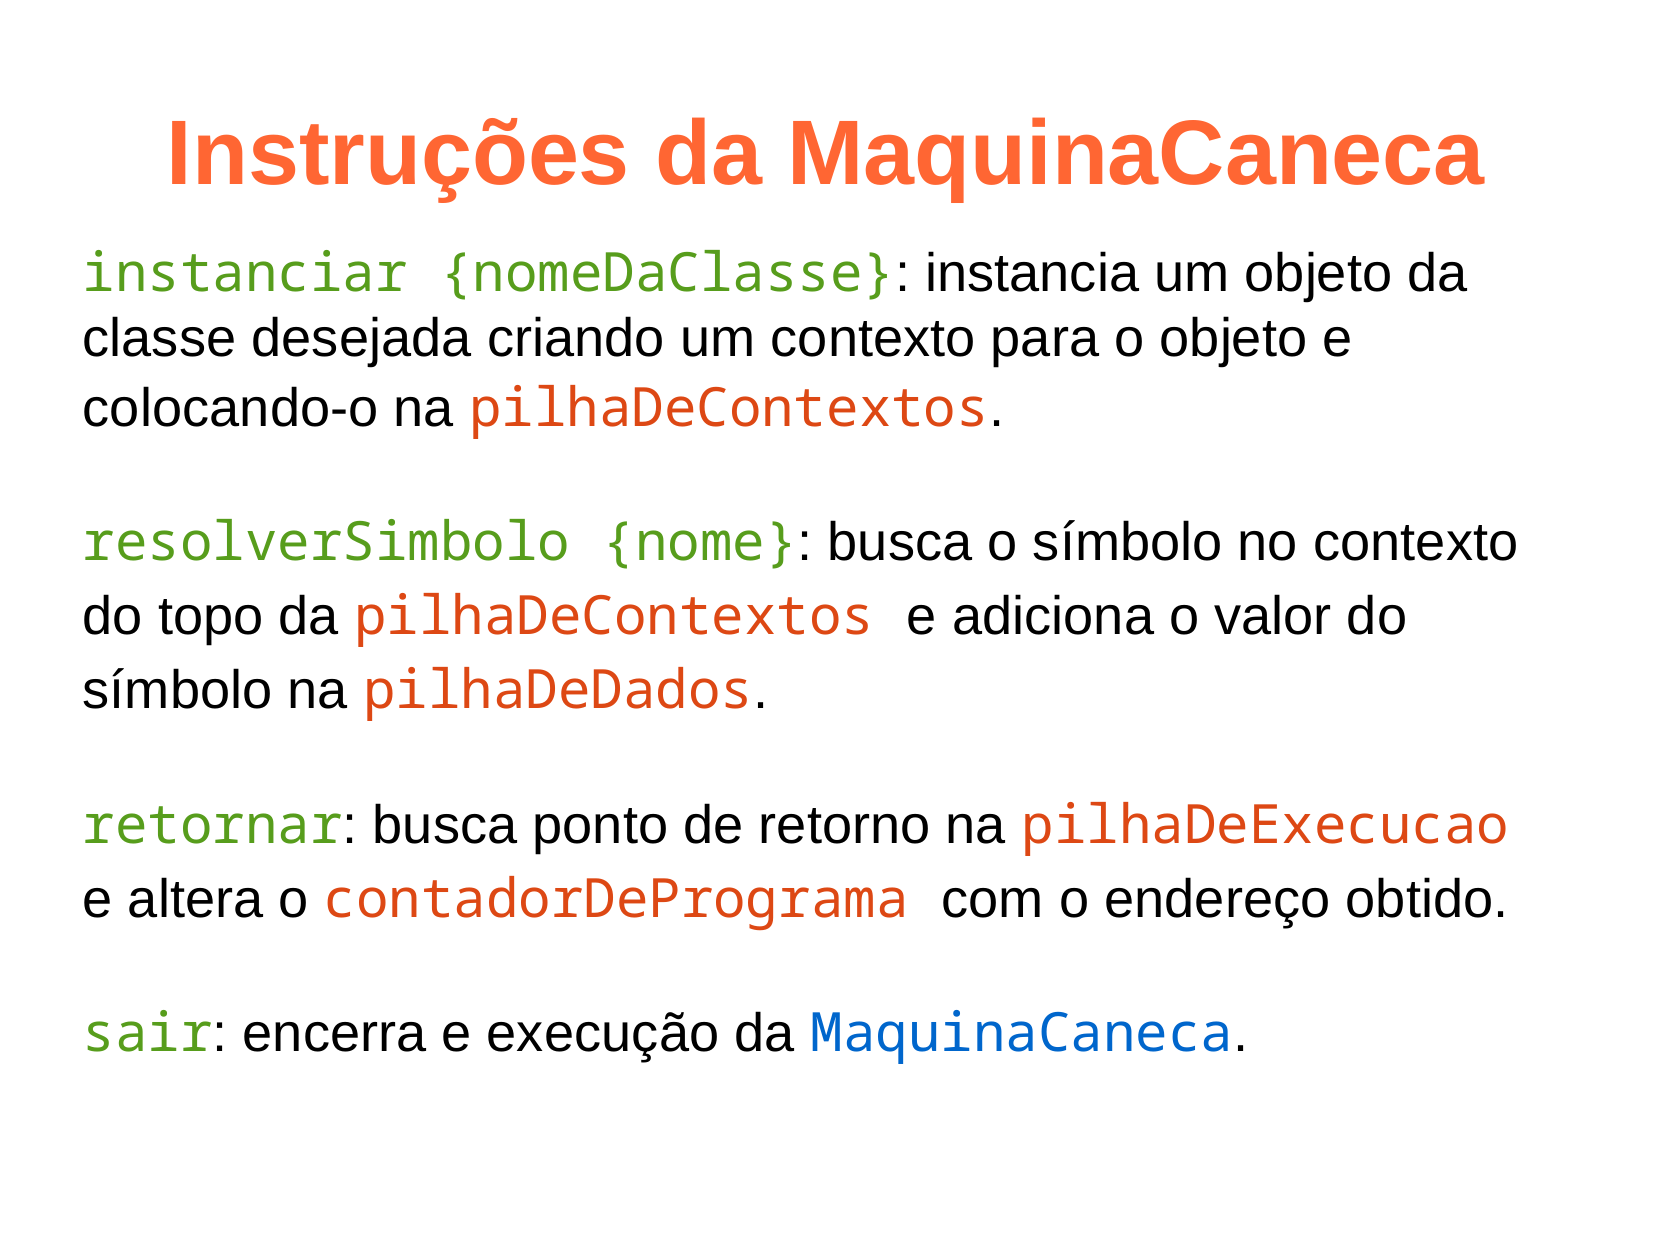

# Instruções da MaquinaCaneca
instanciar {nomeDaClasse}: instancia um objeto da classe desejada criando um contexto para o objeto e colocando-o na pilhaDeContextos.
resolverSimbolo {nome}: busca o símbolo no contexto do topo da pilhaDeContextos e adiciona o valor do símbolo na pilhaDeDados.
retornar: busca ponto de retorno na pilhaDeExecucao e altera o contadorDePrograma com o endereço obtido.
sair: encerra e execução da MaquinaCaneca.